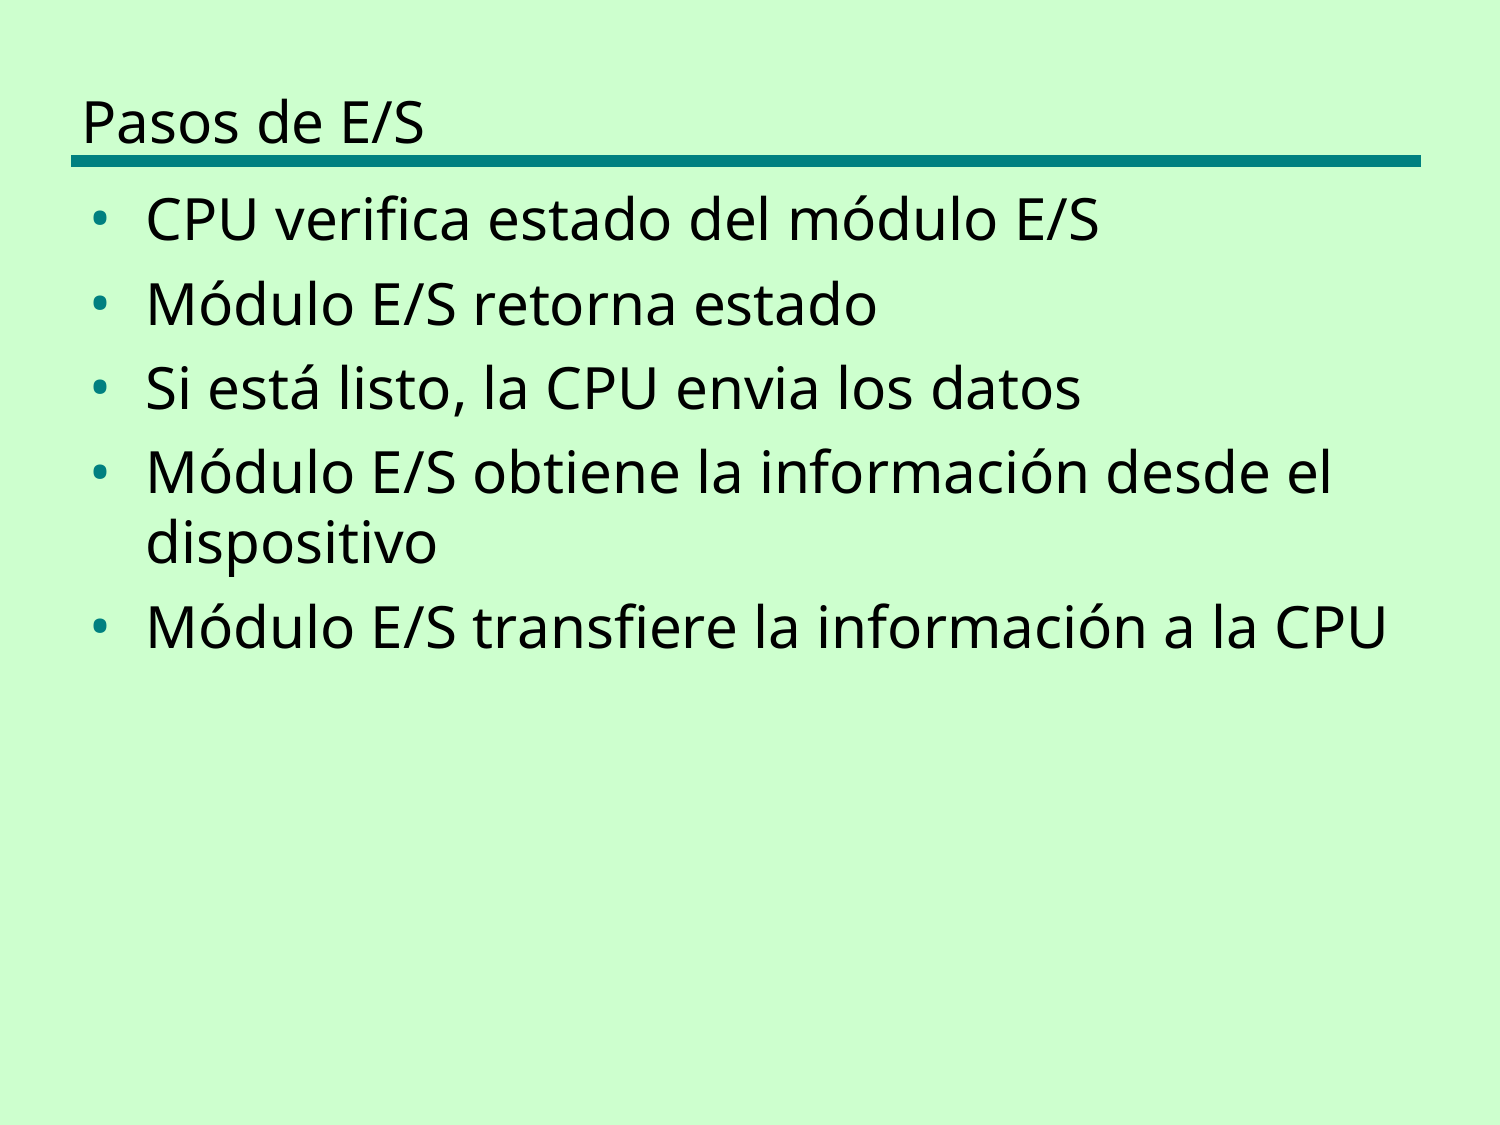

# Pasos de E/S
CPU verifica estado del módulo E/S
Módulo E/S retorna estado
Si está listo, la CPU envia los datos
Módulo E/S obtiene la información desde el dispositivo
Módulo E/S transfiere la información a la CPU